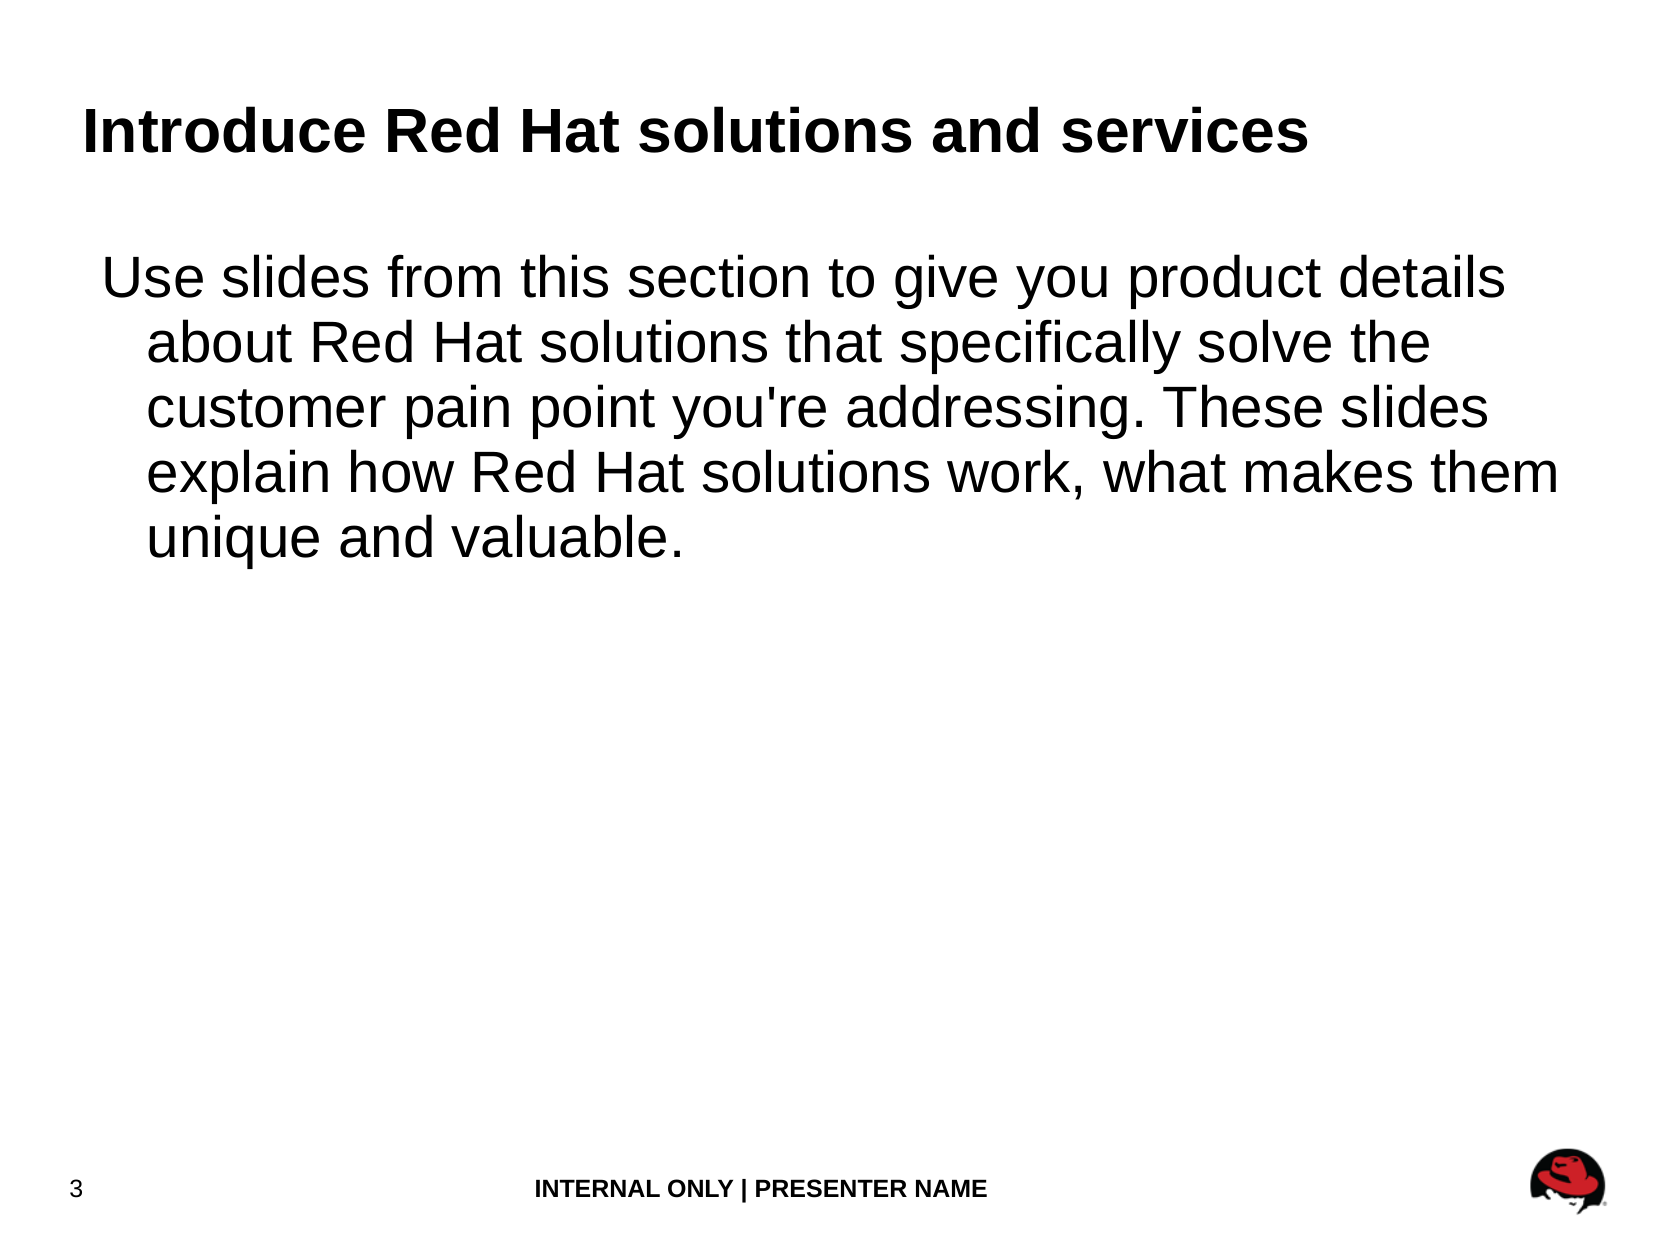

# Introduce Red Hat solutions and services
Use slides from this section to give you product details about Red Hat solutions that specifically solve the customer pain point you're addressing. These slides explain how Red Hat solutions work, what makes them unique and valuable.